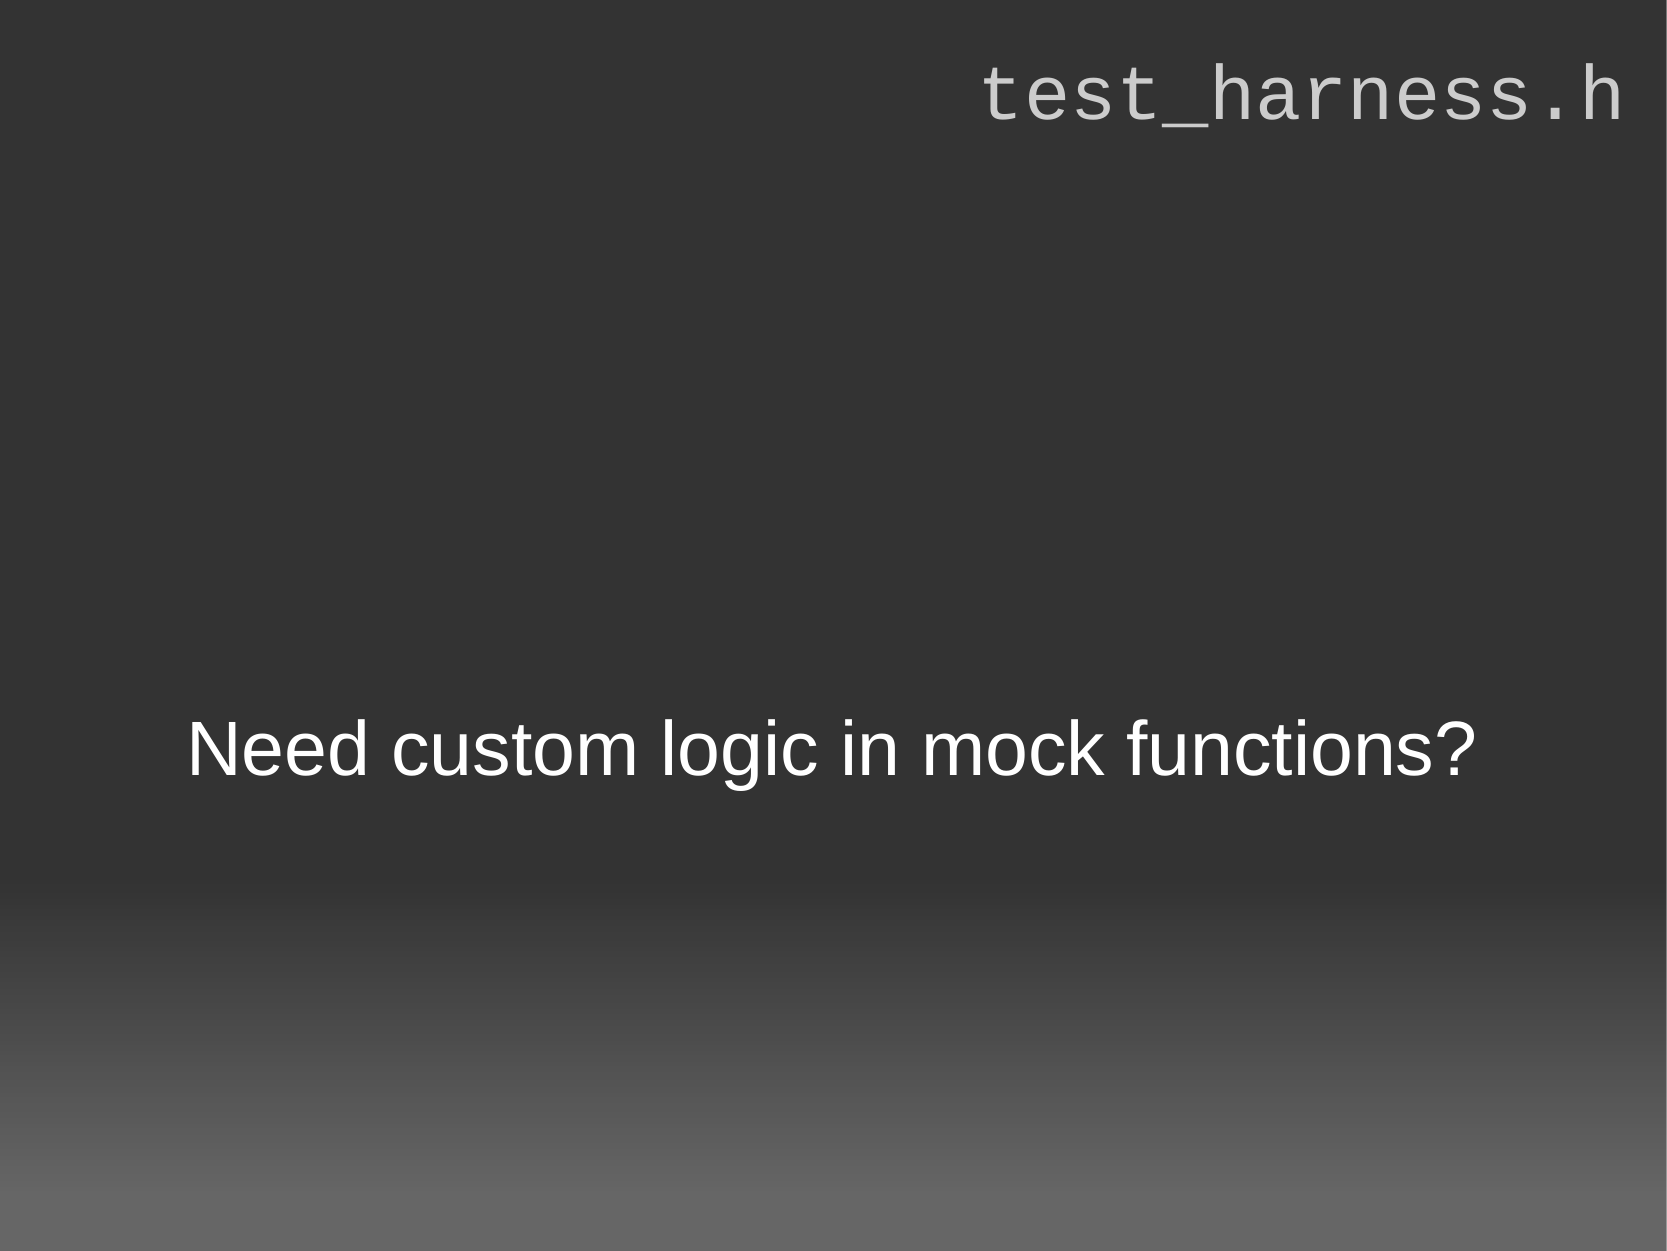

# test_harness.h
Need custom logic in mock functions?